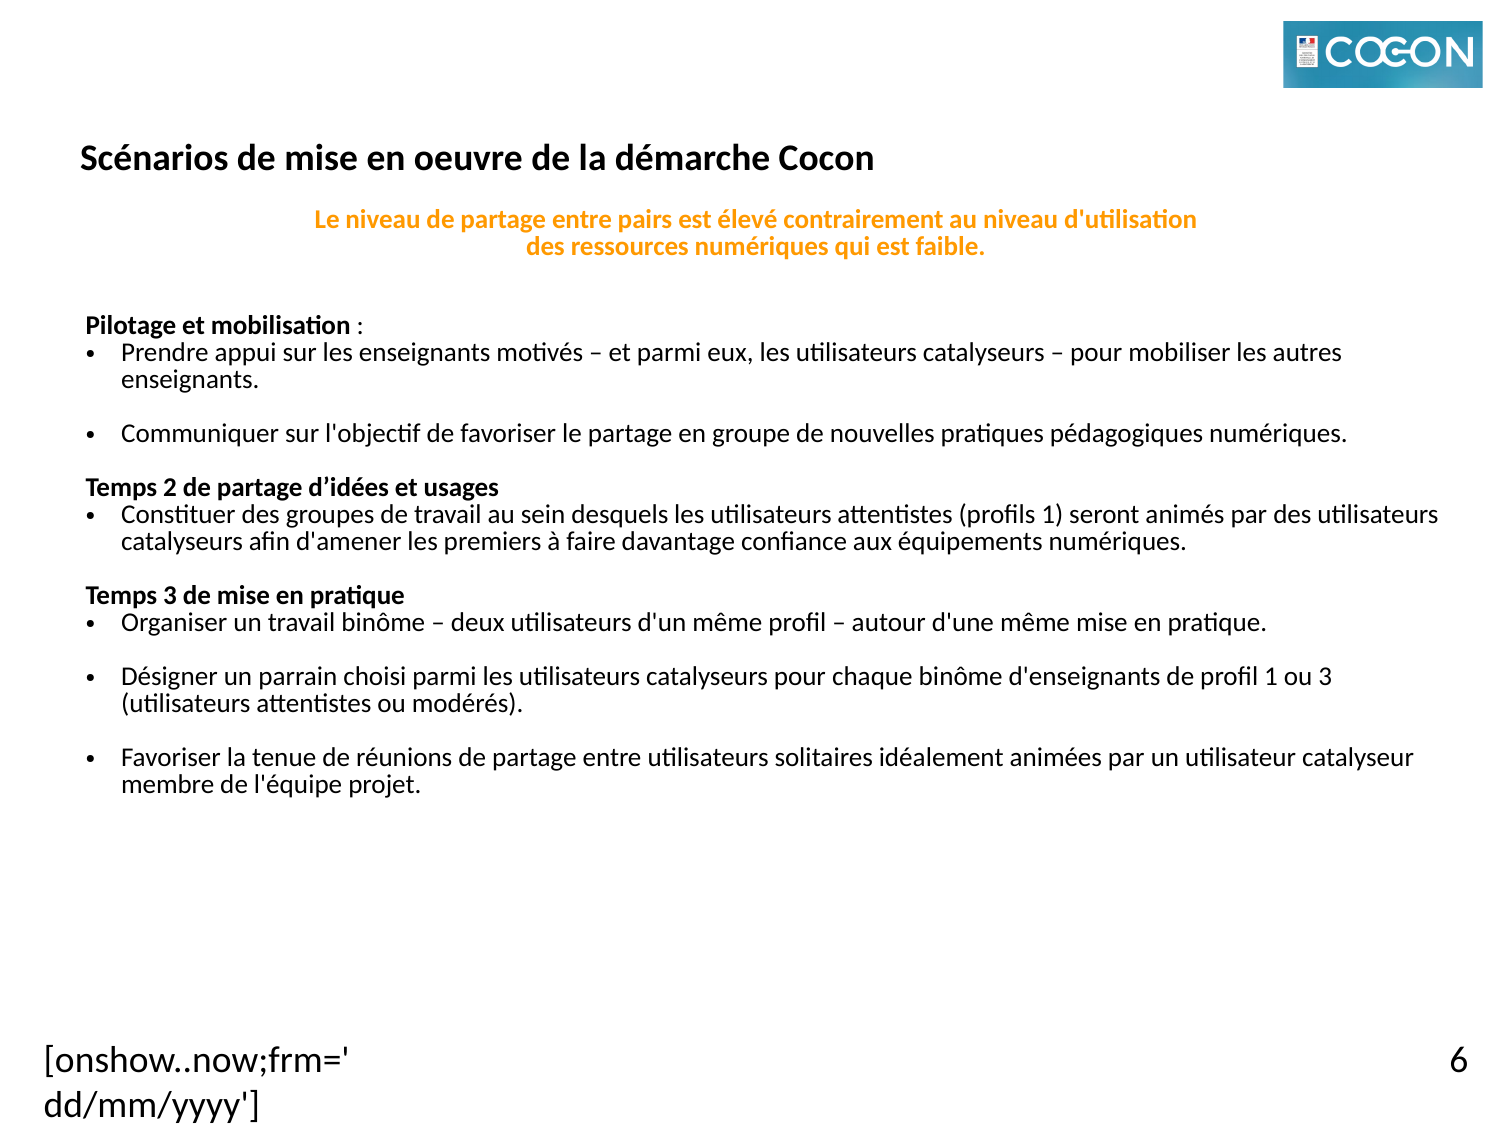

# Scénarios de mise en oeuvre de la démarche Cocon
Le niveau de partage entre pairs est élevé contrairement au niveau d'utilisation
des ressources numériques qui est faible.
Pilotage et mobilisation :
Prendre appui sur les enseignants motivés – et parmi eux, les utilisateurs catalyseurs – pour mobiliser les autres enseignants.
Communiquer sur l'objectif de favoriser le partage en groupe de nouvelles pratiques pédagogiques numériques.
Temps 2 de partage d’idées et usages
Constituer des groupes de travail au sein desquels les utilisateurs attentistes (profils 1) seront animés par des utilisateurs catalyseurs afin d'amener les premiers à faire davantage confiance aux équipements numériques.
Temps 3 de mise en pratique
Organiser un travail binôme – deux utilisateurs d'un même profil – autour d'une même mise en pratique.
Désigner un parrain choisi parmi les utilisateurs catalyseurs pour chaque binôme d'enseignants de profil 1 ou 3 (utilisateurs attentistes ou modérés).
Favoriser la tenue de réunions de partage entre utilisateurs solitaires idéalement animées par un utilisateur catalyseur membre de l'équipe projet.
[onshow..now;frm='dd/mm/yyyy']